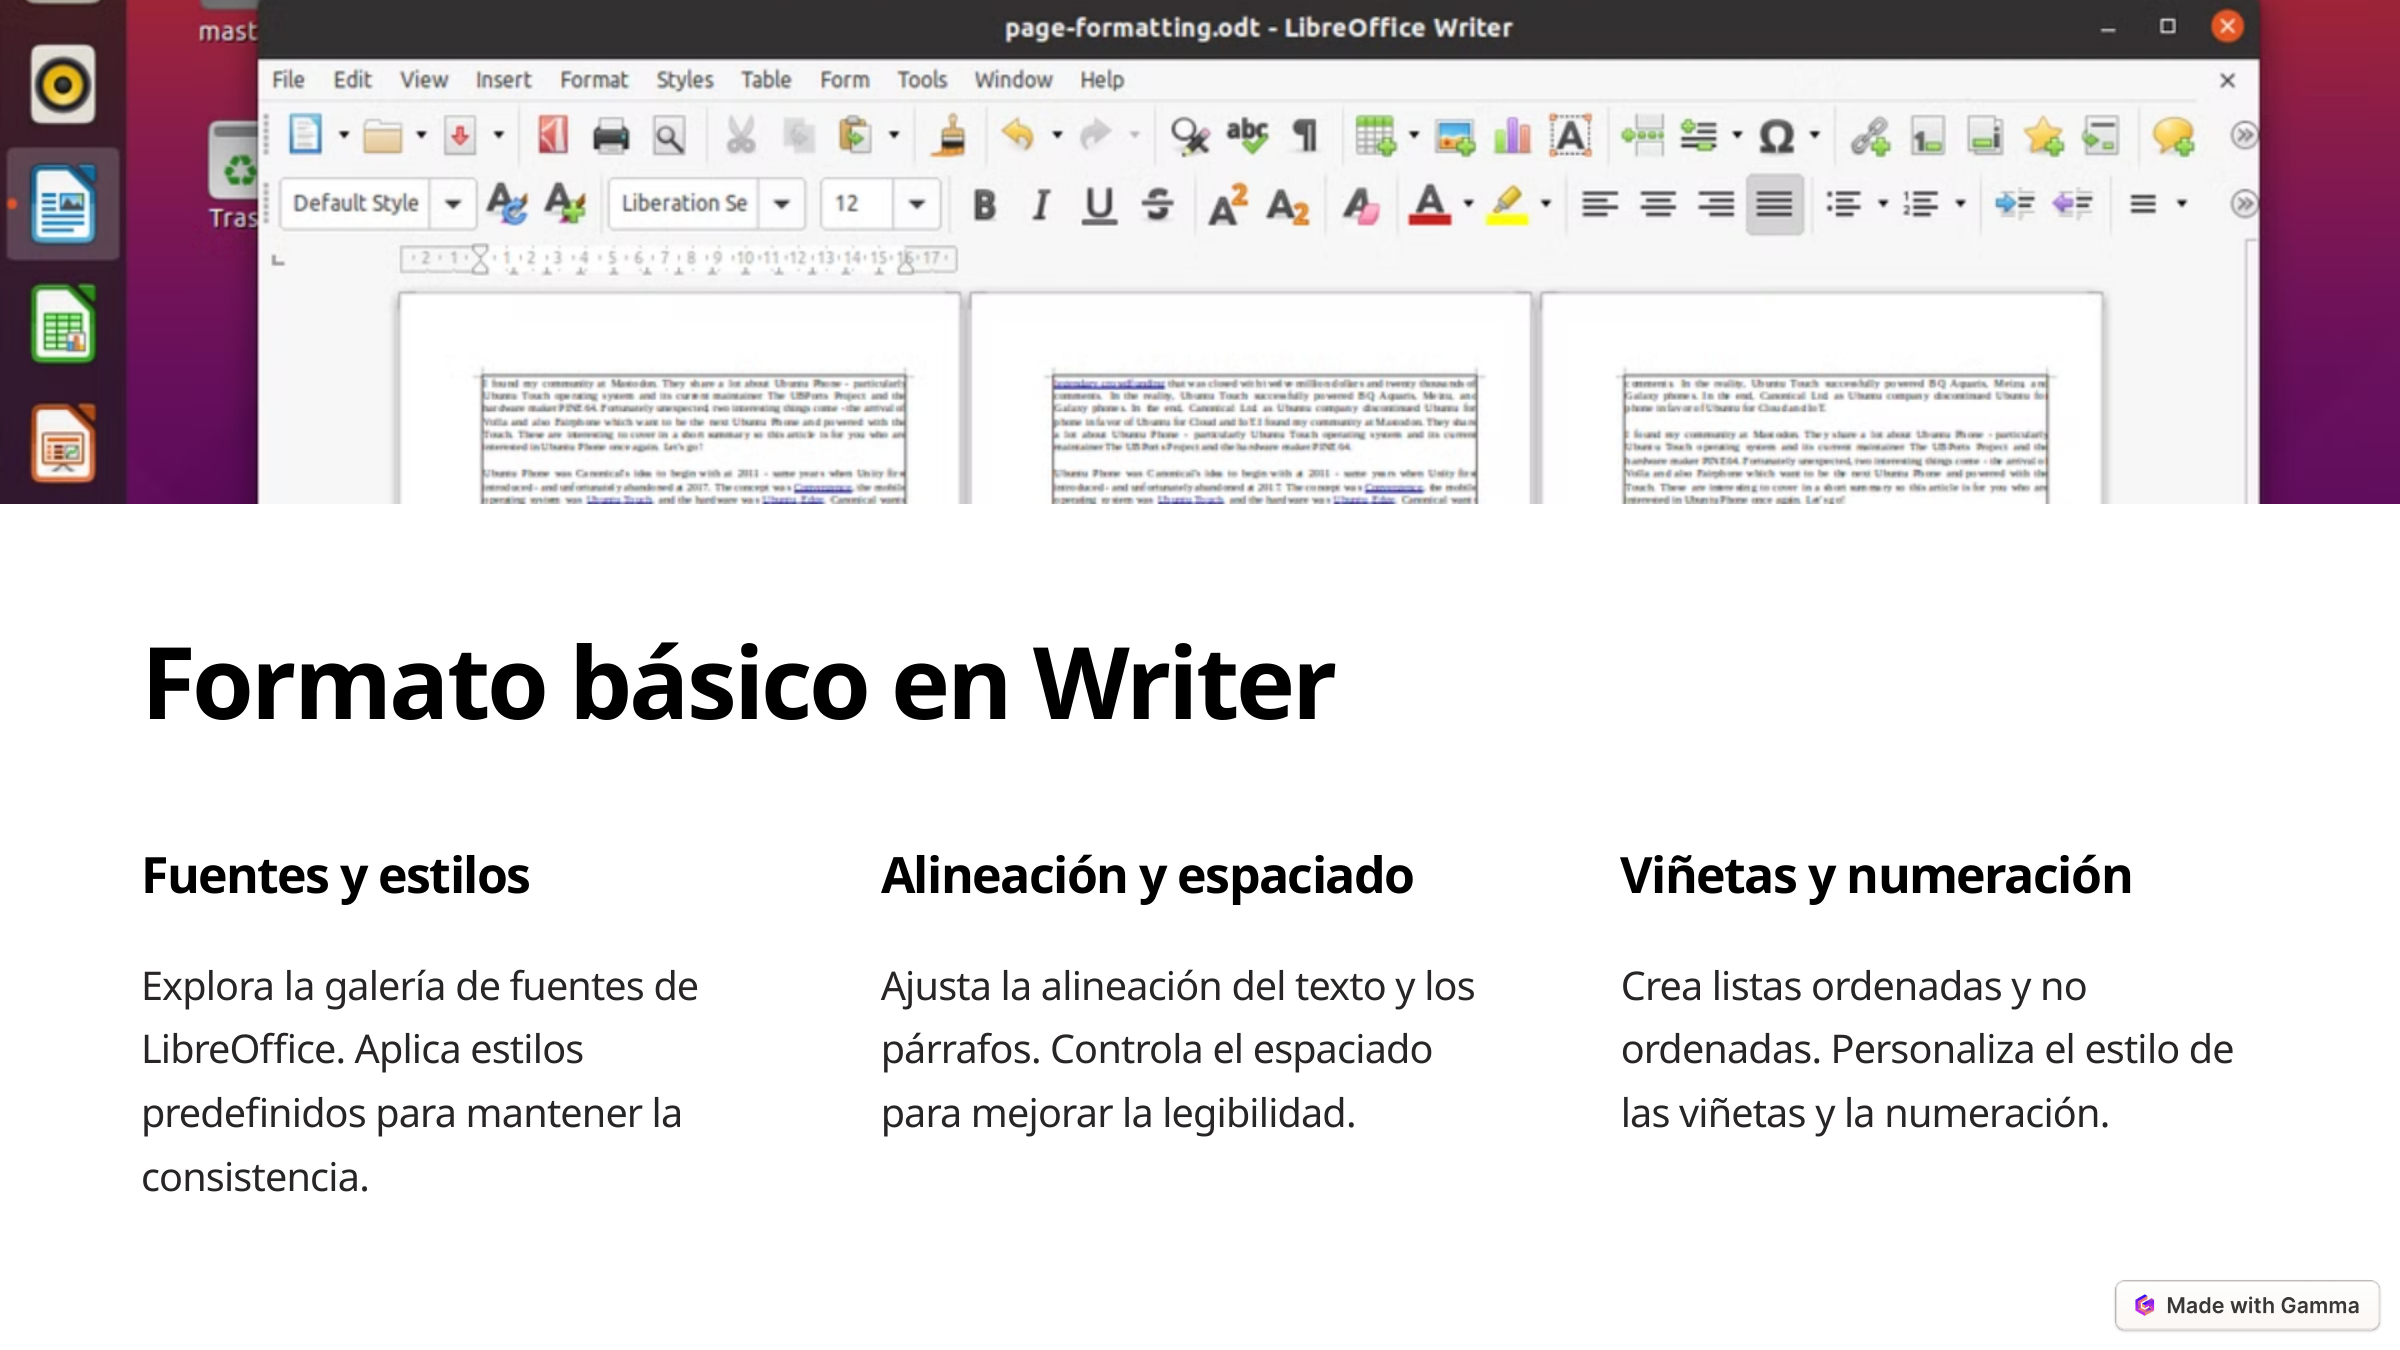

Formato básico en Writer
Fuentes y estilos
Alineación y espaciado
Viñetas y numeración
Explora la galería de fuentes de LibreOffice. Aplica estilos predefinidos para mantener la consistencia.
Ajusta la alineación del texto y los párrafos. Controla el espaciado para mejorar la legibilidad.
Crea listas ordenadas y no ordenadas. Personaliza el estilo de las viñetas y la numeración.